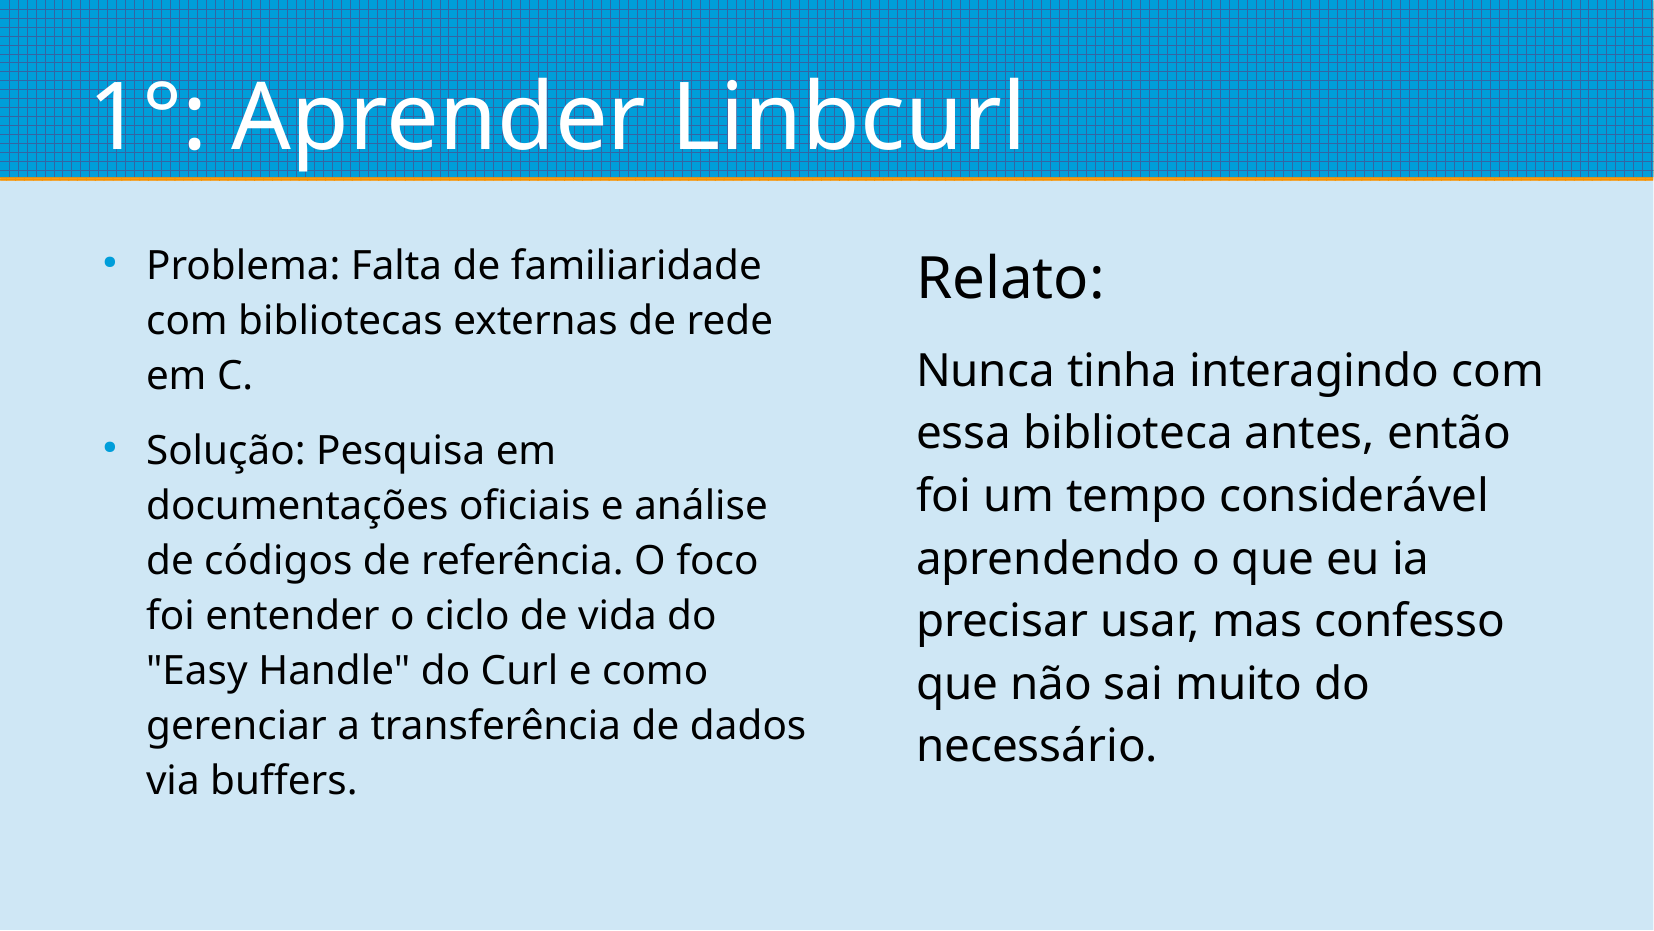

# 1°: Aprender Linbcurl
Problema: Falta de familiaridade com bibliotecas externas de rede em C.
Solução: Pesquisa em documentações oficiais e análise de códigos de referência. O foco foi entender o ciclo de vida do "Easy Handle" do Curl e como gerenciar a transferência de dados via buffers.
Relato:
Nunca tinha interagindo com essa biblioteca antes, então foi um tempo considerável aprendendo o que eu ia precisar usar, mas confesso que não sai muito do necessário.